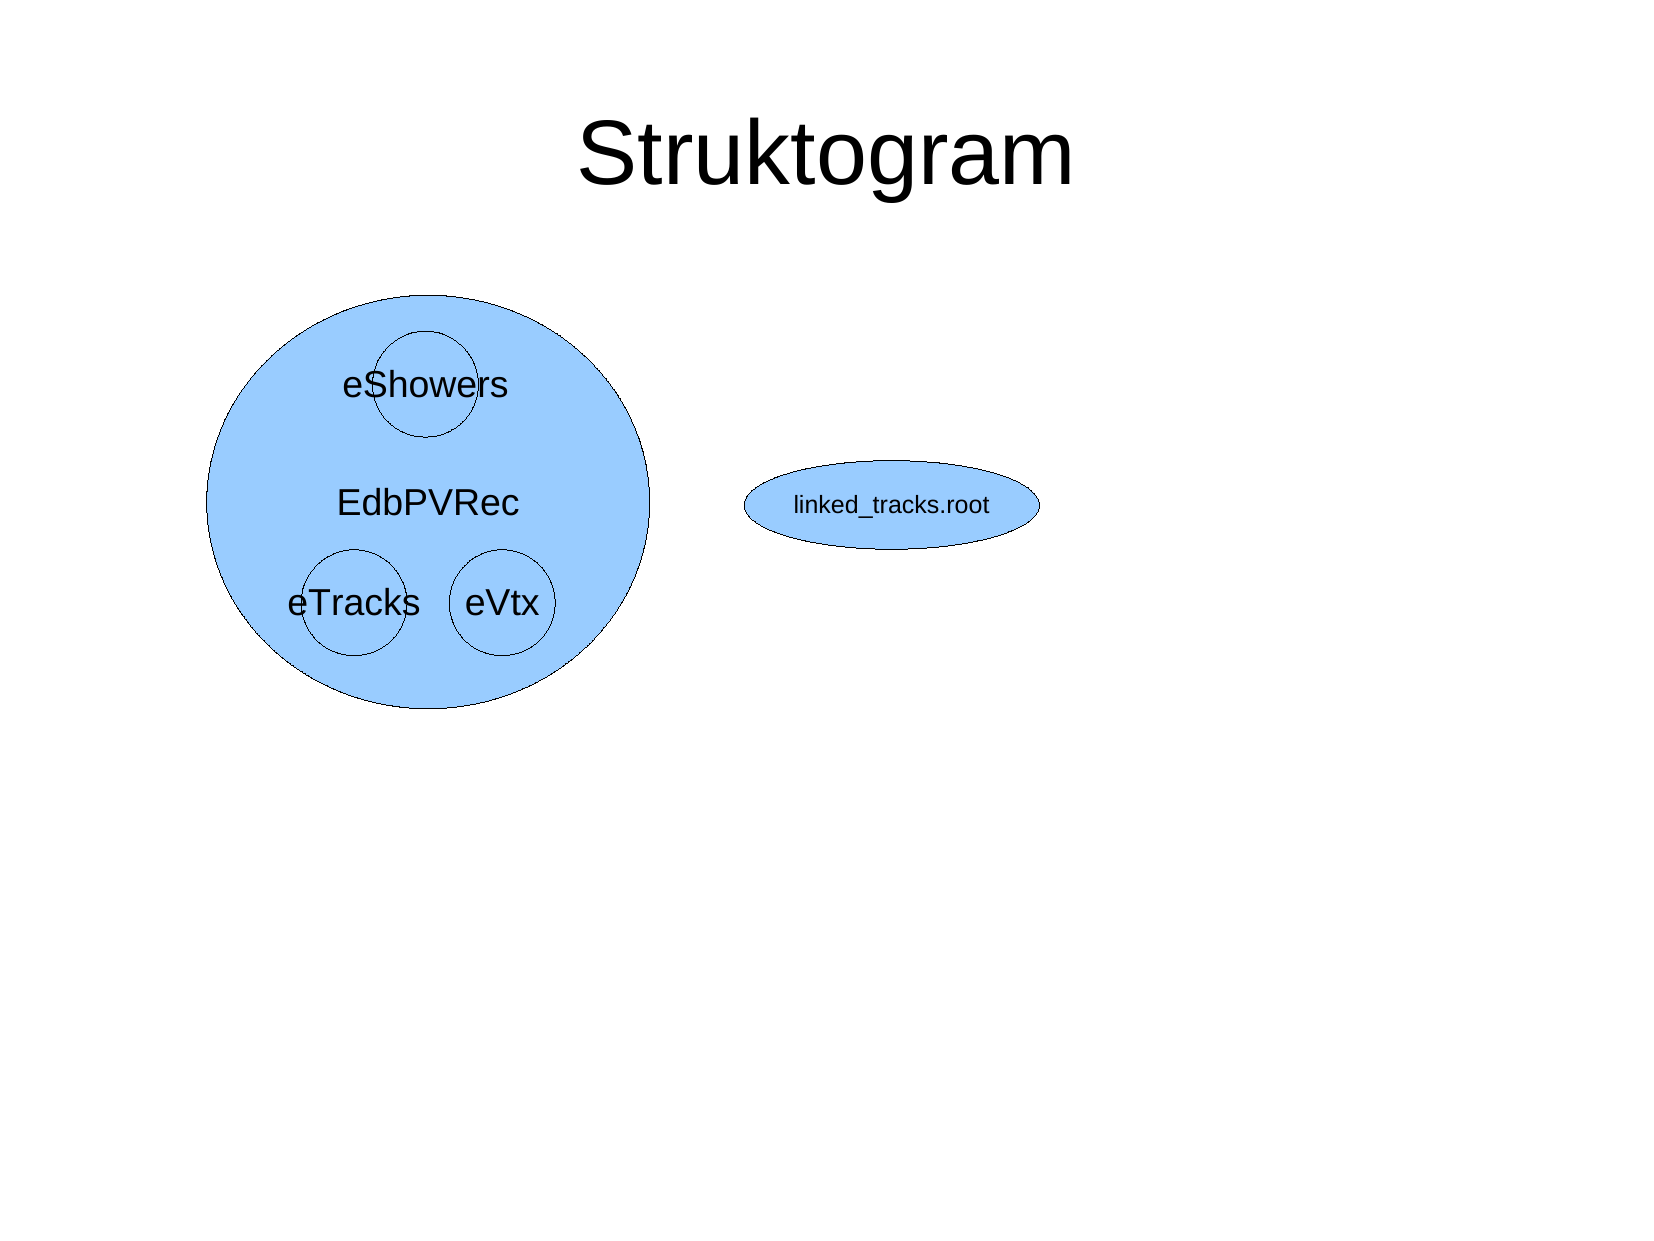

# Struktogram
EdbPVRec
eShowers
linked_tracks.root
eTracks
eVtx